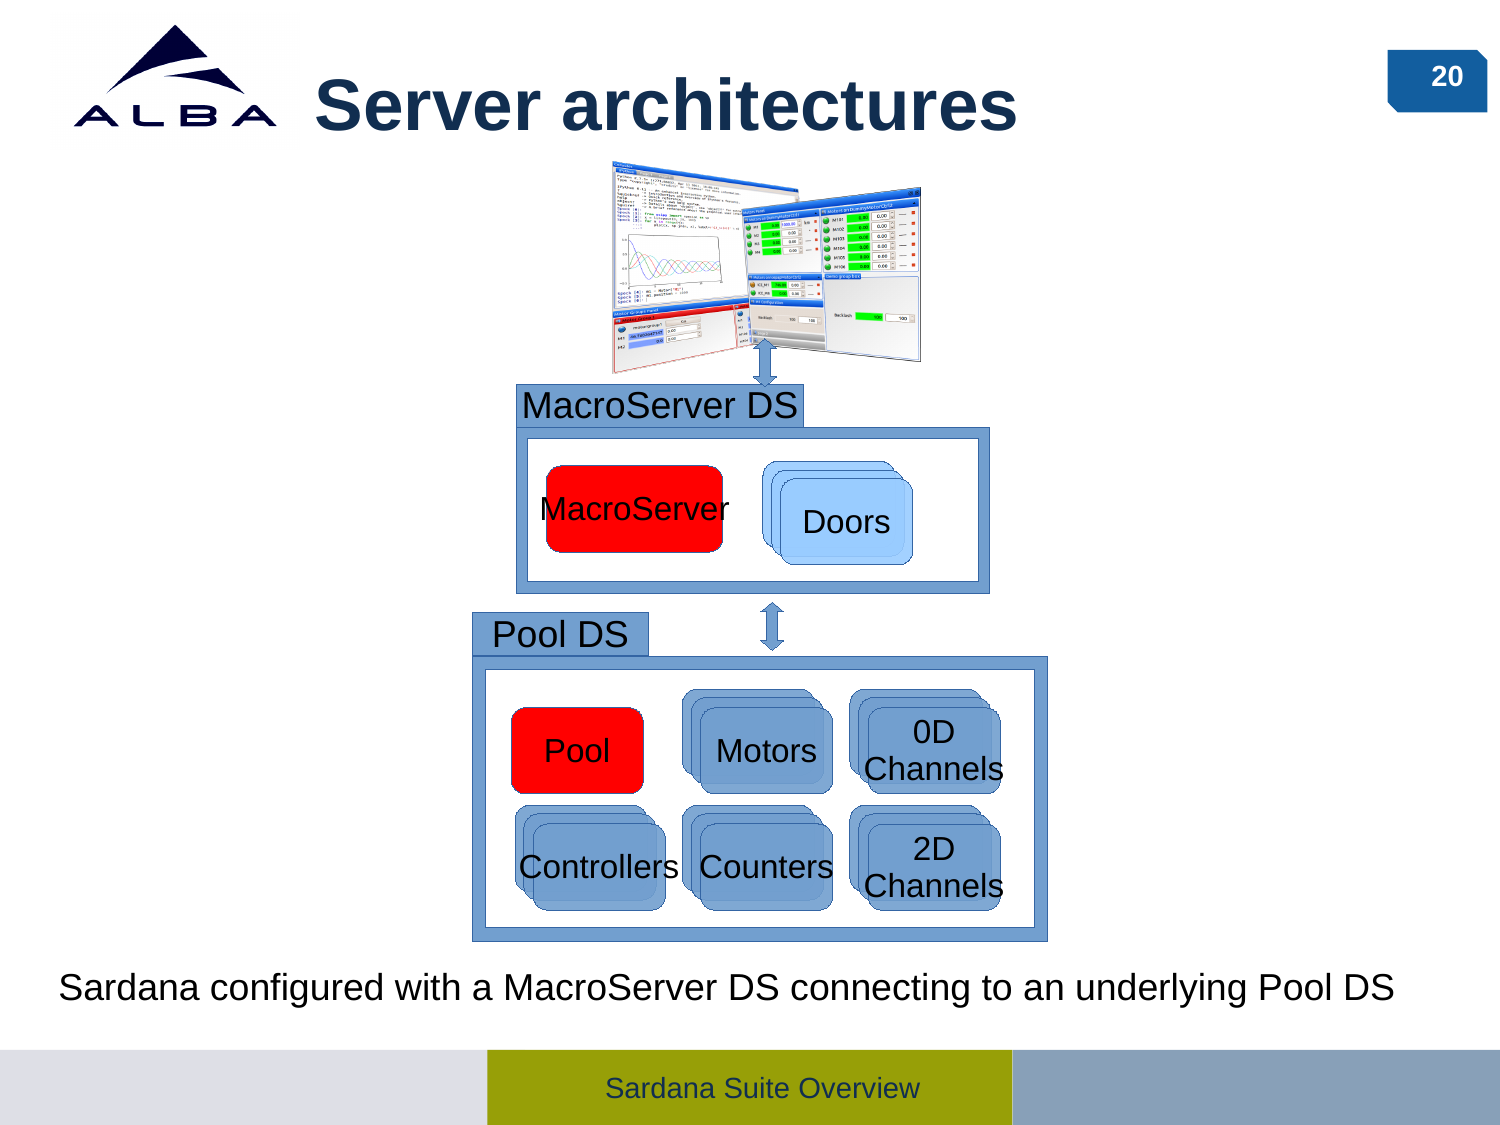

# Server architectures
MacroServer DS
Doors
MacroServer
Pool DS
Motors
0D
Channels
Pool
Controllers
Counters
2D
Channels
Sardana configured with a MacroServer DS connecting to an underlying Pool DS